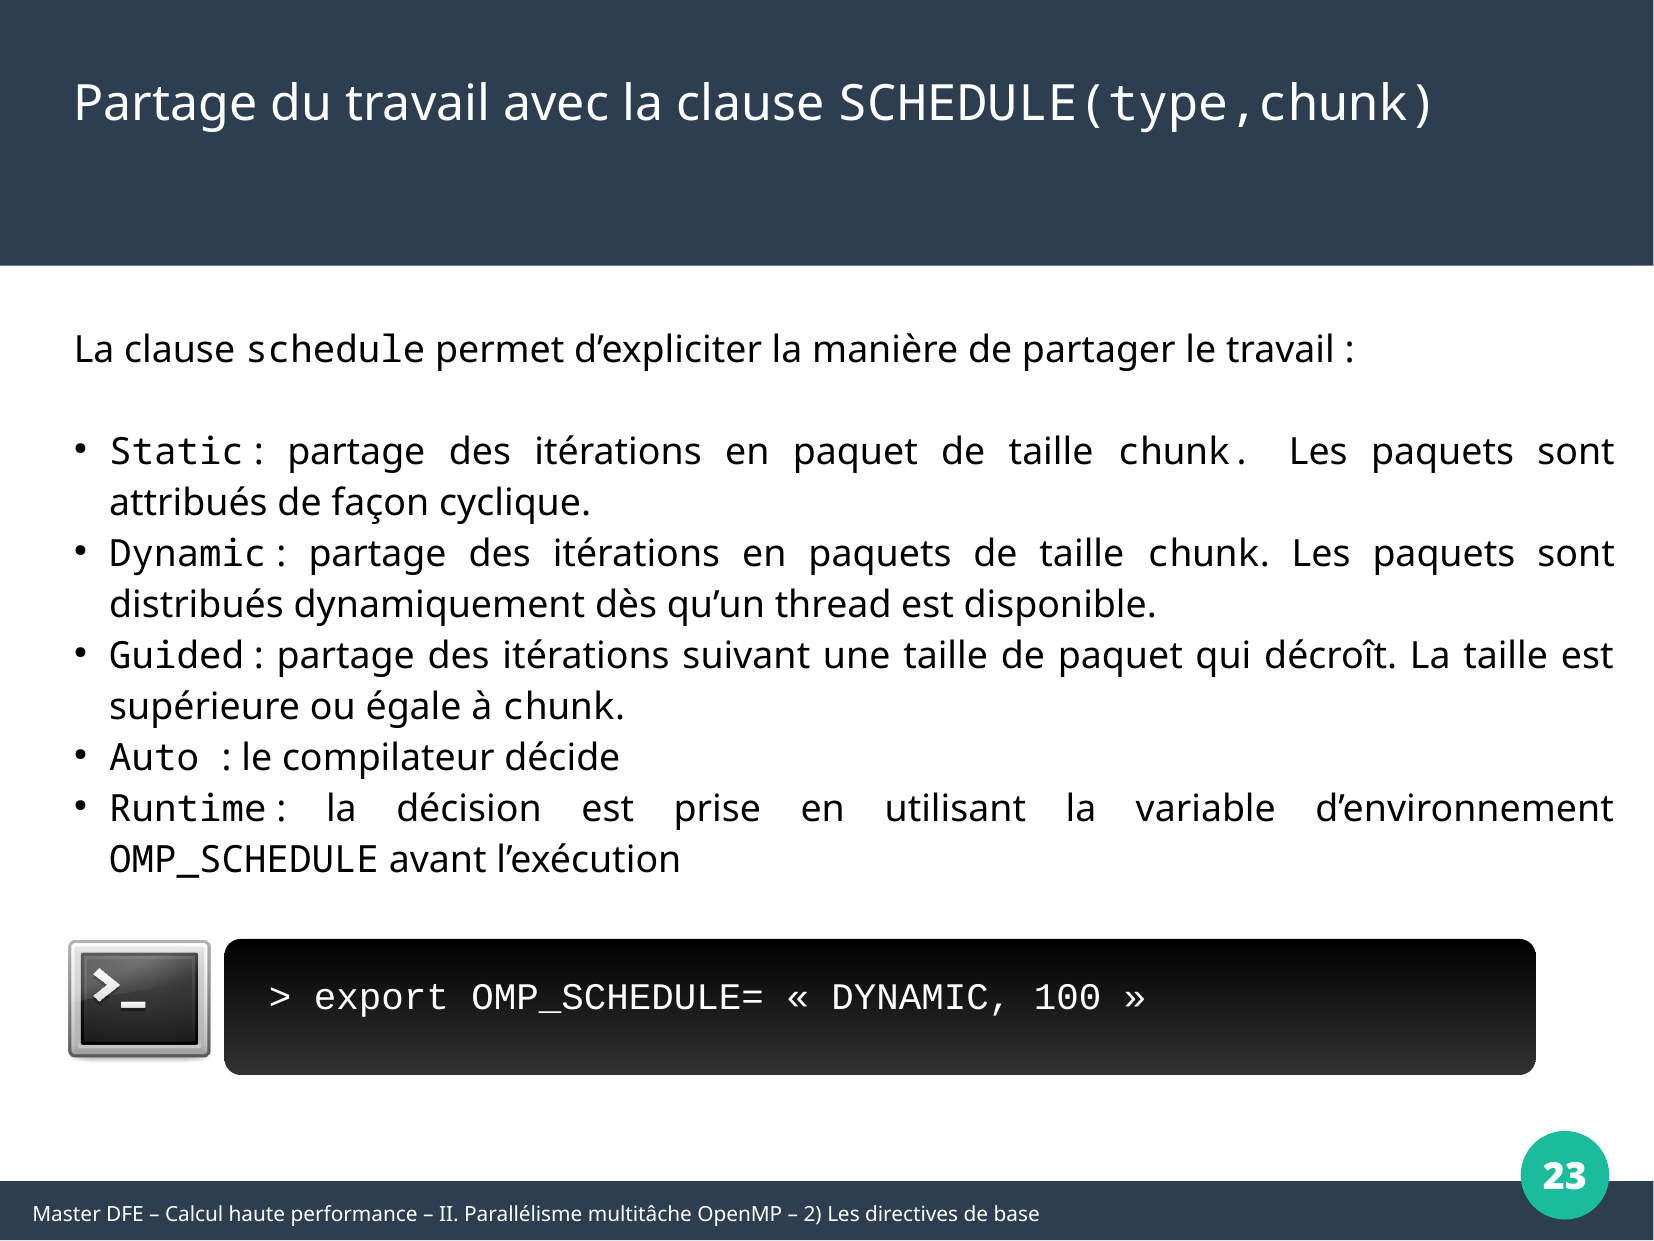

Partage du travail avec la clause SCHEDULE(type,chunk)
La clause schedule permet d’expliciter la manière de partager le travail :
Static : partage des itérations en paquet de taille chunk. Les paquets sont attribués de façon cyclique.
Dynamic : partage des itérations en paquets de taille chunk. Les paquets sont distribués dynamiquement dès qu’un thread est disponible.
Guided : partage des itérations suivant une taille de paquet qui décroît. La taille est supérieure ou égale à chunk.
Auto : le compilateur décide
Runtime : la décision est prise en utilisant la variable d’environnement OMP_SCHEDULE avant l’exécution
> export OMP_SCHEDULE= « DYNAMIC, 100 »
23
Master DFE – Calcul haute performance – II. Parallélisme multitâche OpenMP – 2) Les directives de base